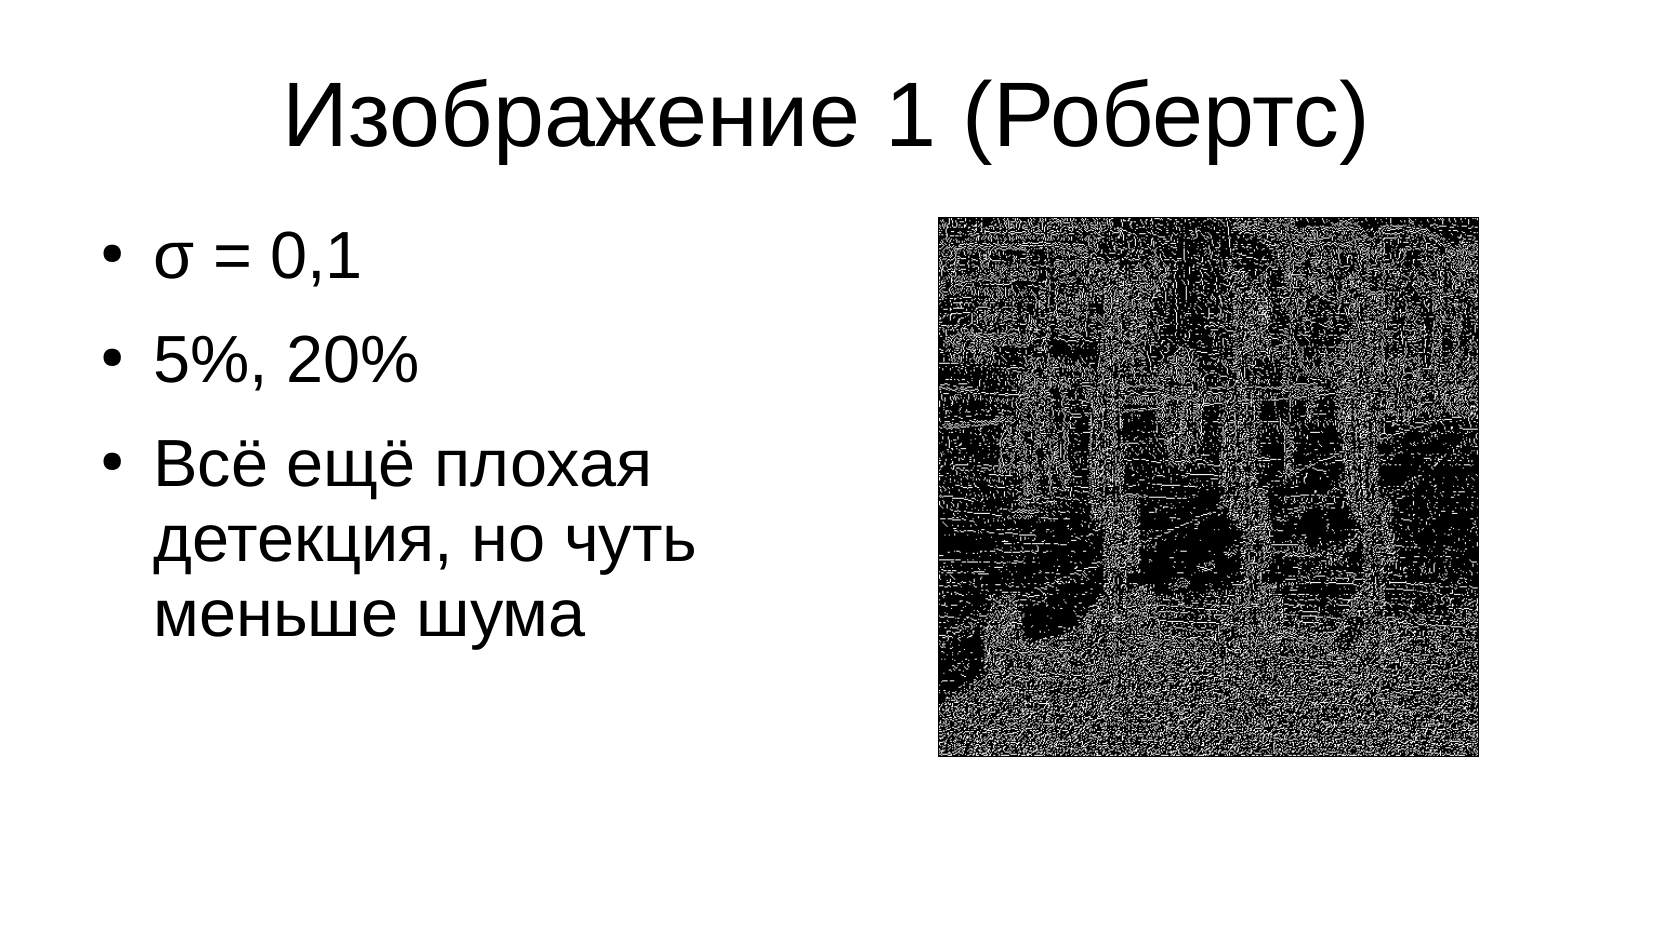

# Изображение 1 (Робертс)
σ = 0,1
5%, 20%
Всё ещё плохая детекция, но чуть меньше шума